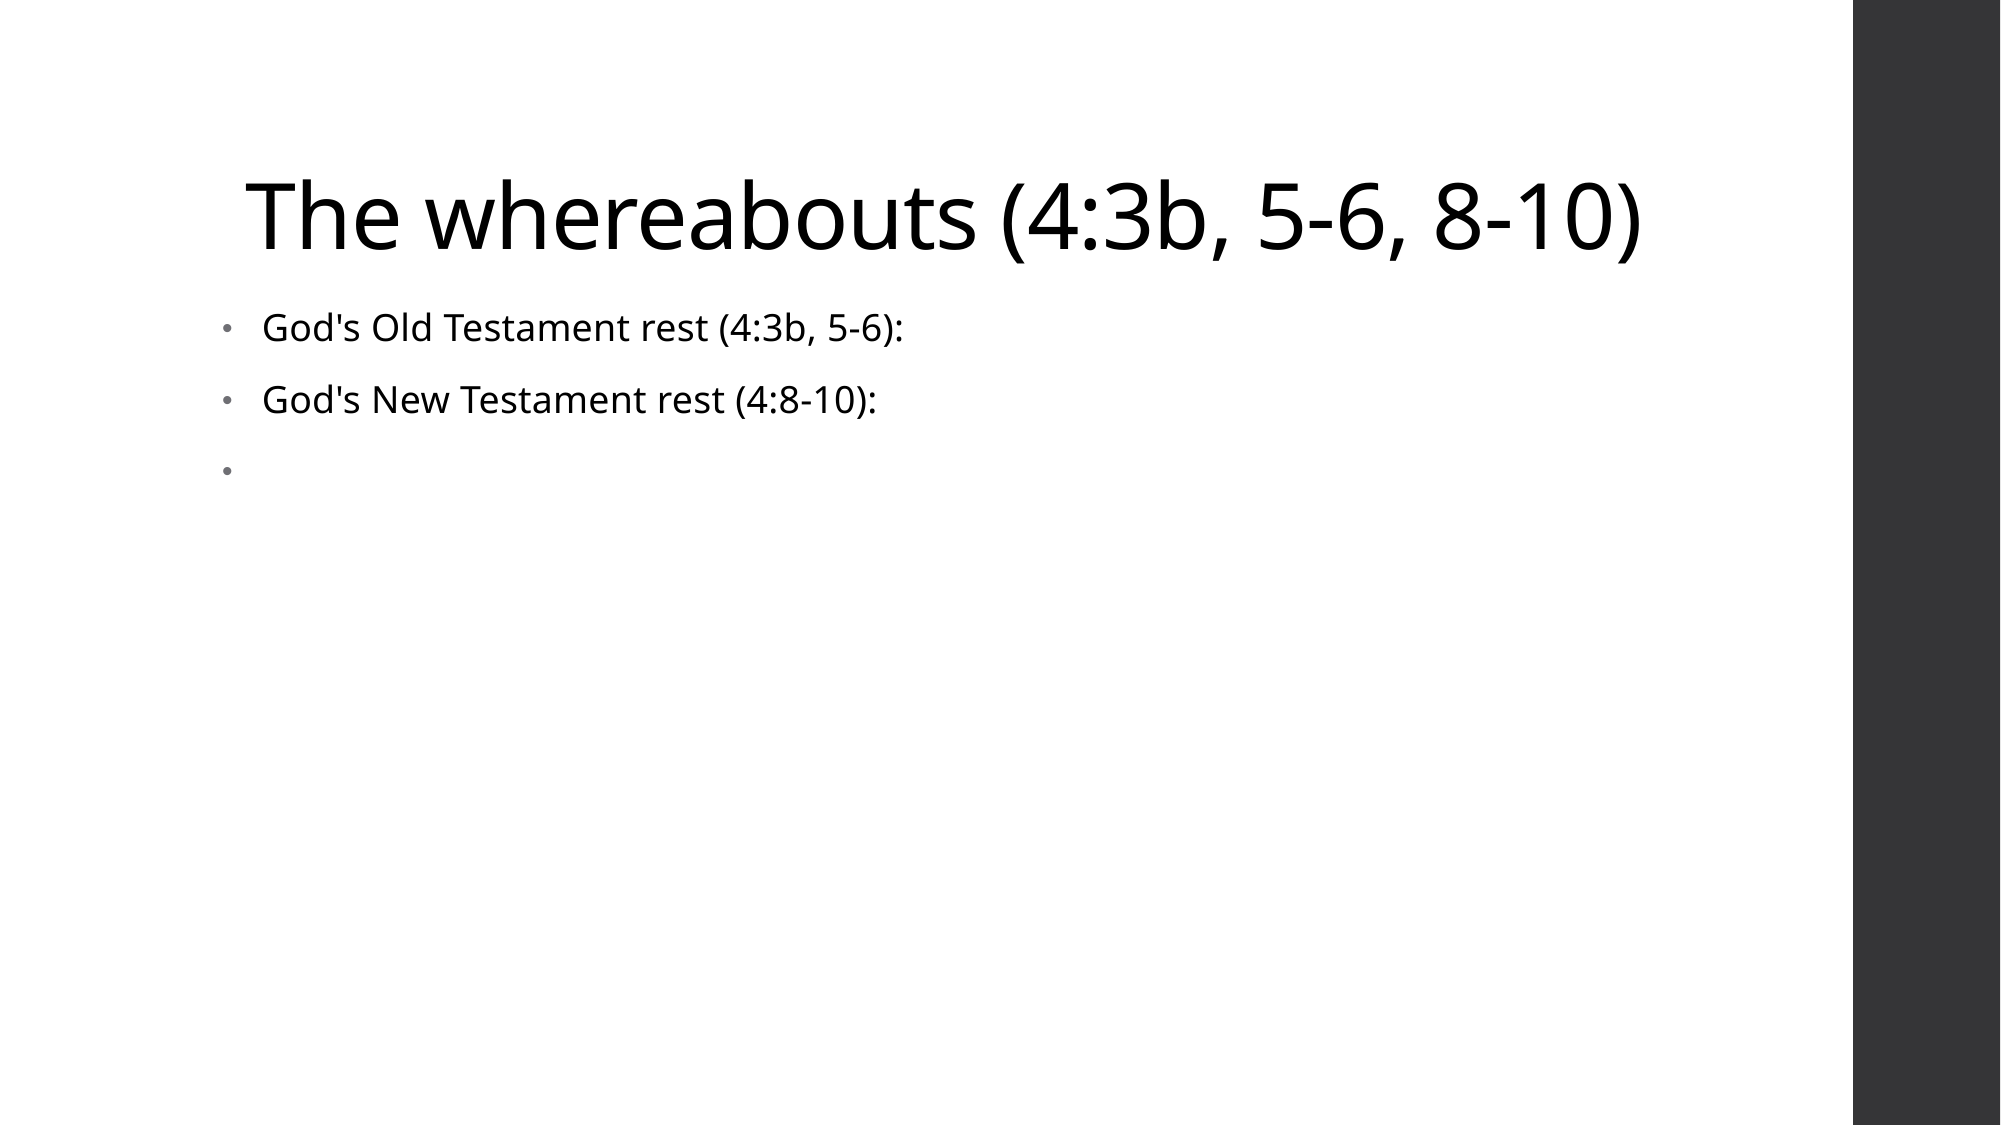

# The whereabouts (4:3b, 5-6, 8-10)
 God's Old Testament rest (4:3b, 5-6):
 God's New Testament rest (4:8-10):